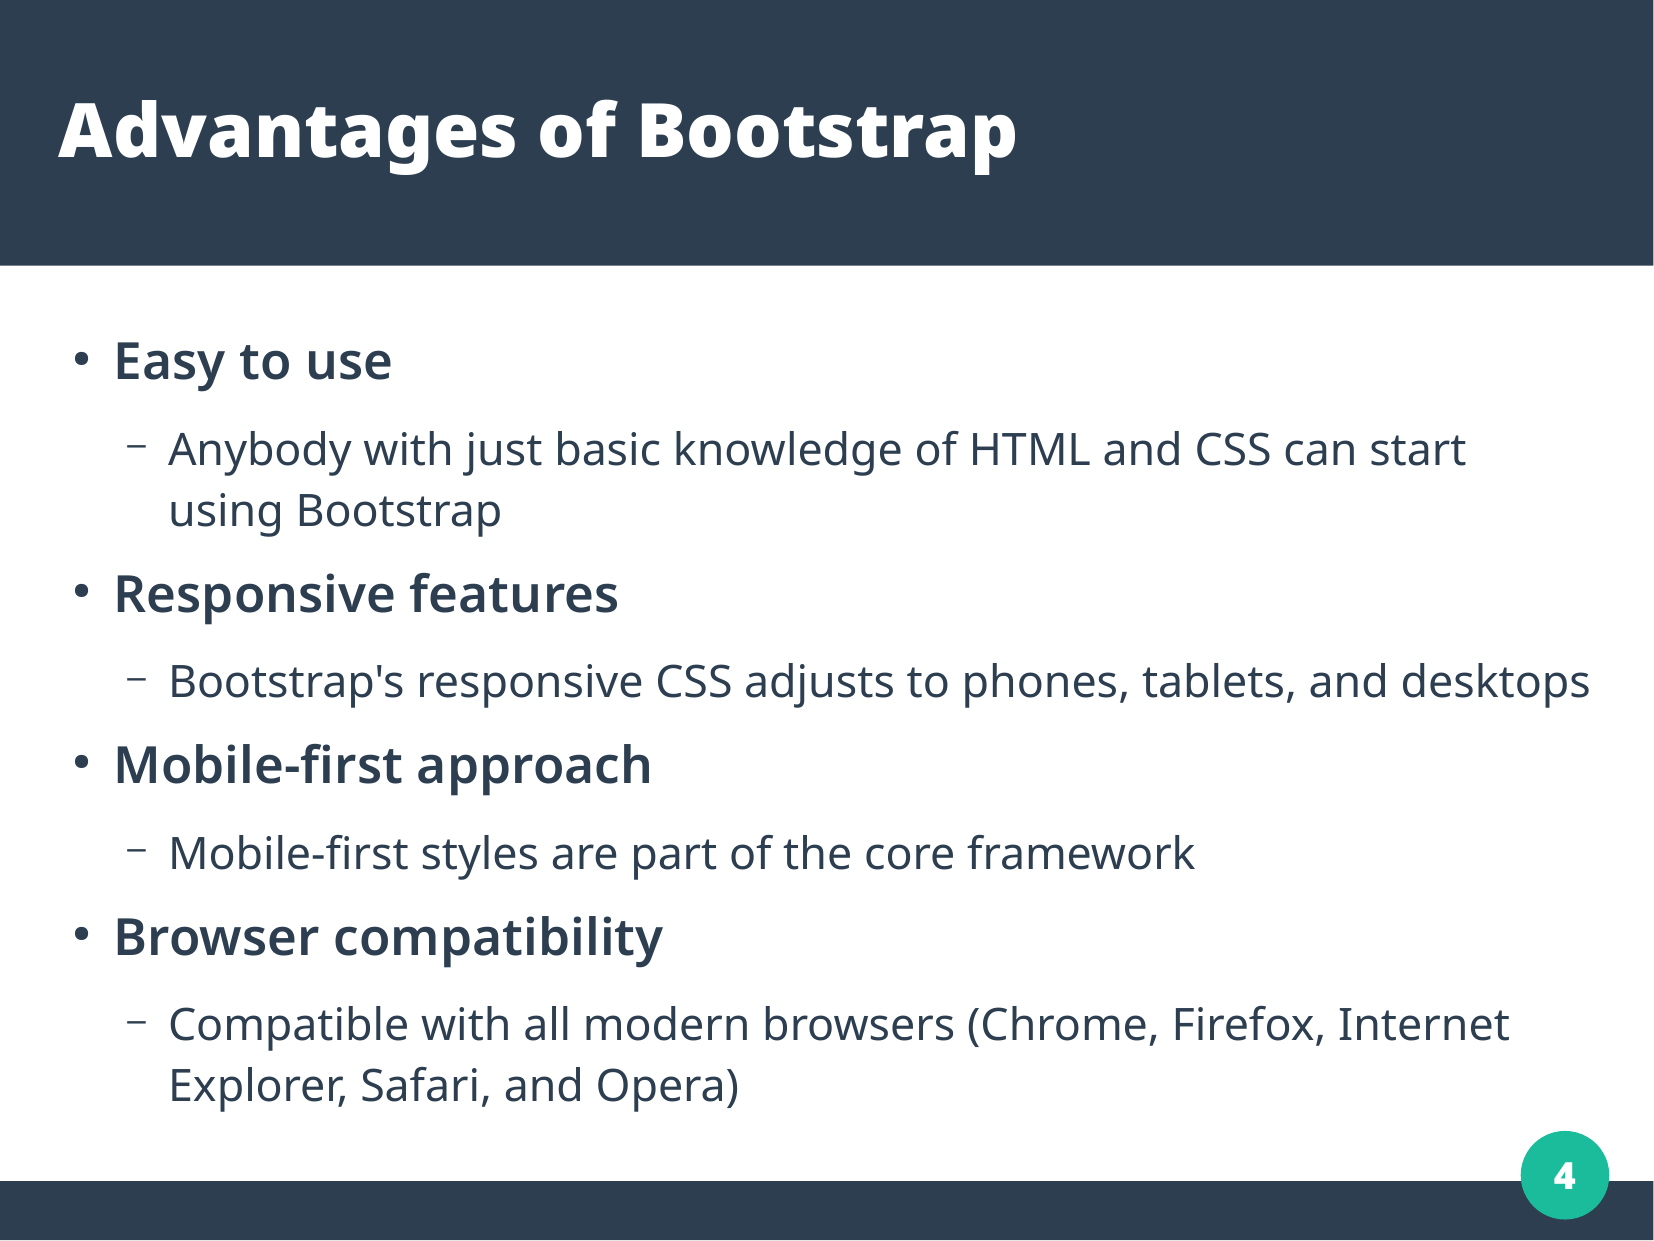

# Advantages of Bootstrap
Easy to use
Anybody with just basic knowledge of HTML and CSS can start using Bootstrap
Responsive features
Bootstrap's responsive CSS adjusts to phones, tablets, and desktops
Mobile-first approach
Mobile-first styles are part of the core framework
Browser compatibility
Compatible with all modern browsers (Chrome, Firefox, Internet Explorer, Safari, and Opera)
4